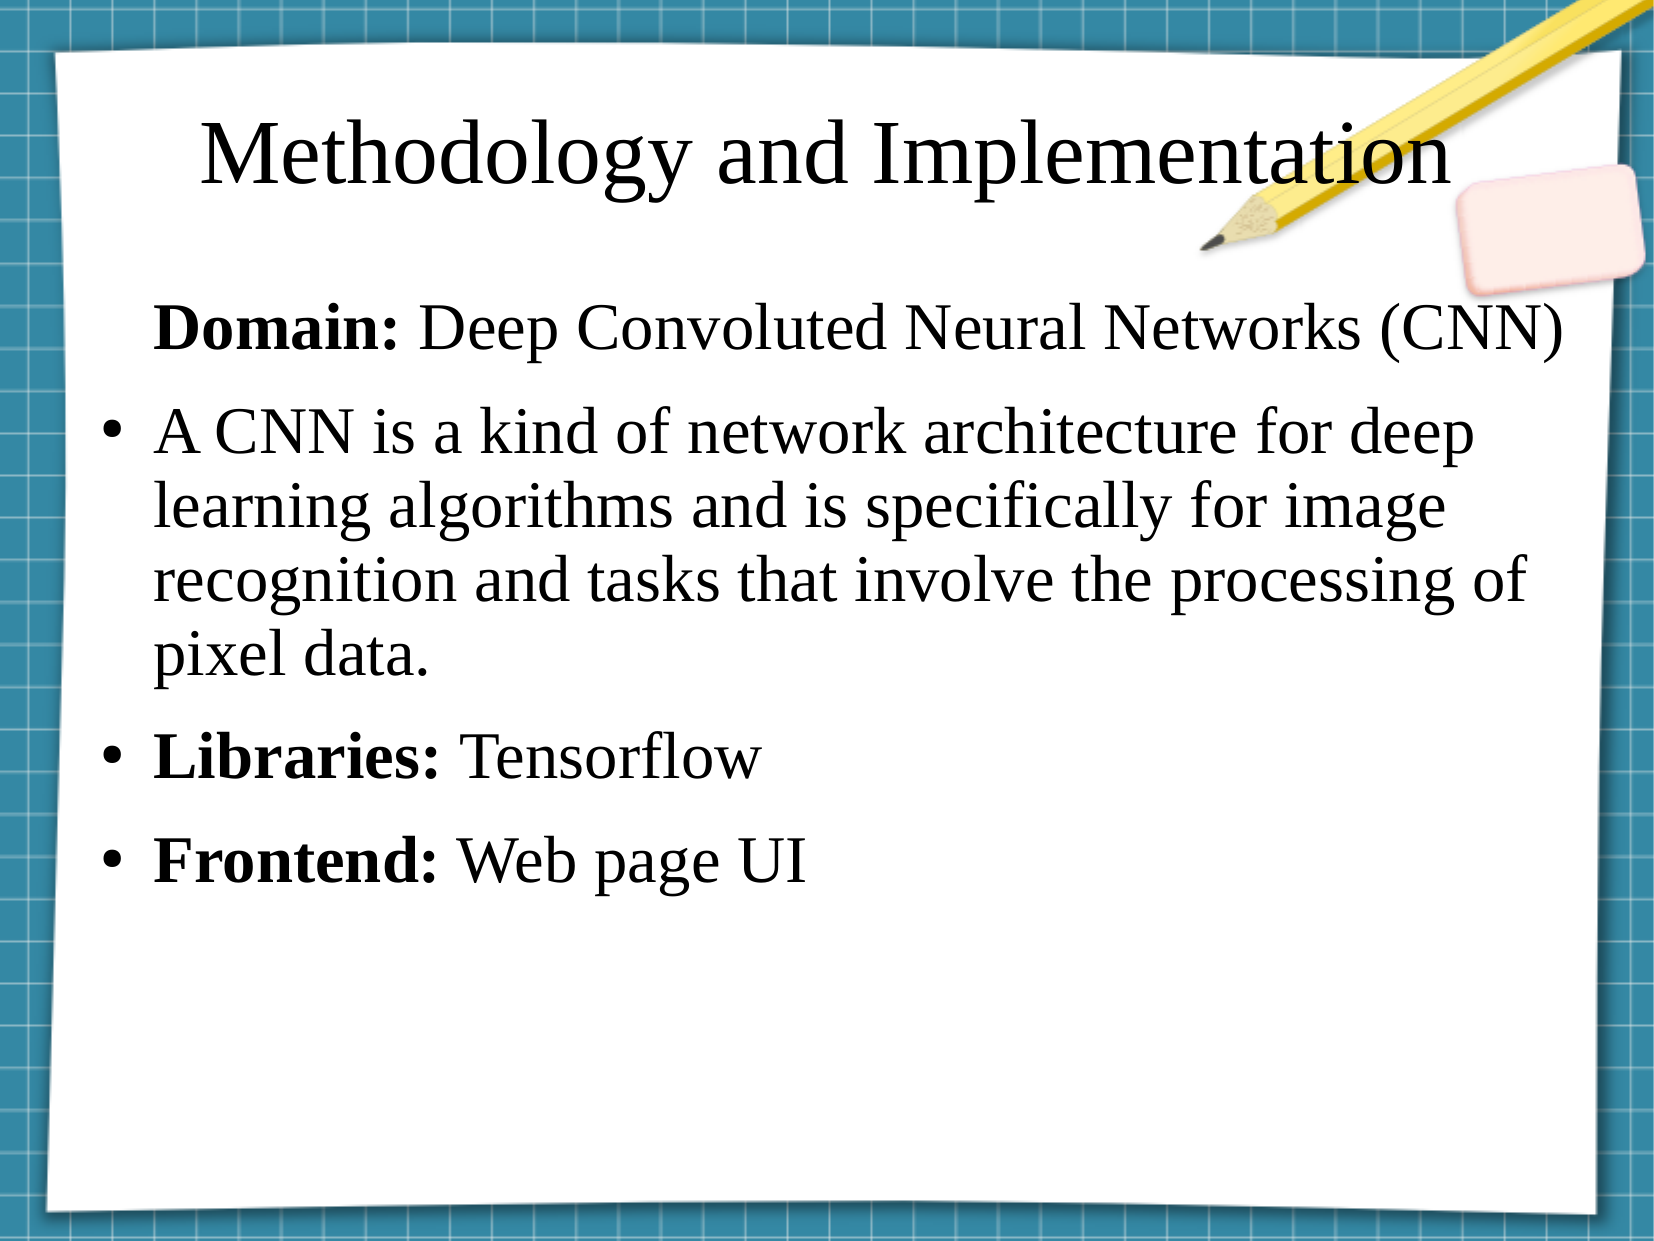

# Methodology and Implementation
Domain: Deep Convoluted Neural Networks (CNN)
A CNN is a kind of network architecture for deep learning algorithms and is specifically for image recognition and tasks that involve the processing of pixel data.
Libraries: Tensorflow
Frontend: Web page UI